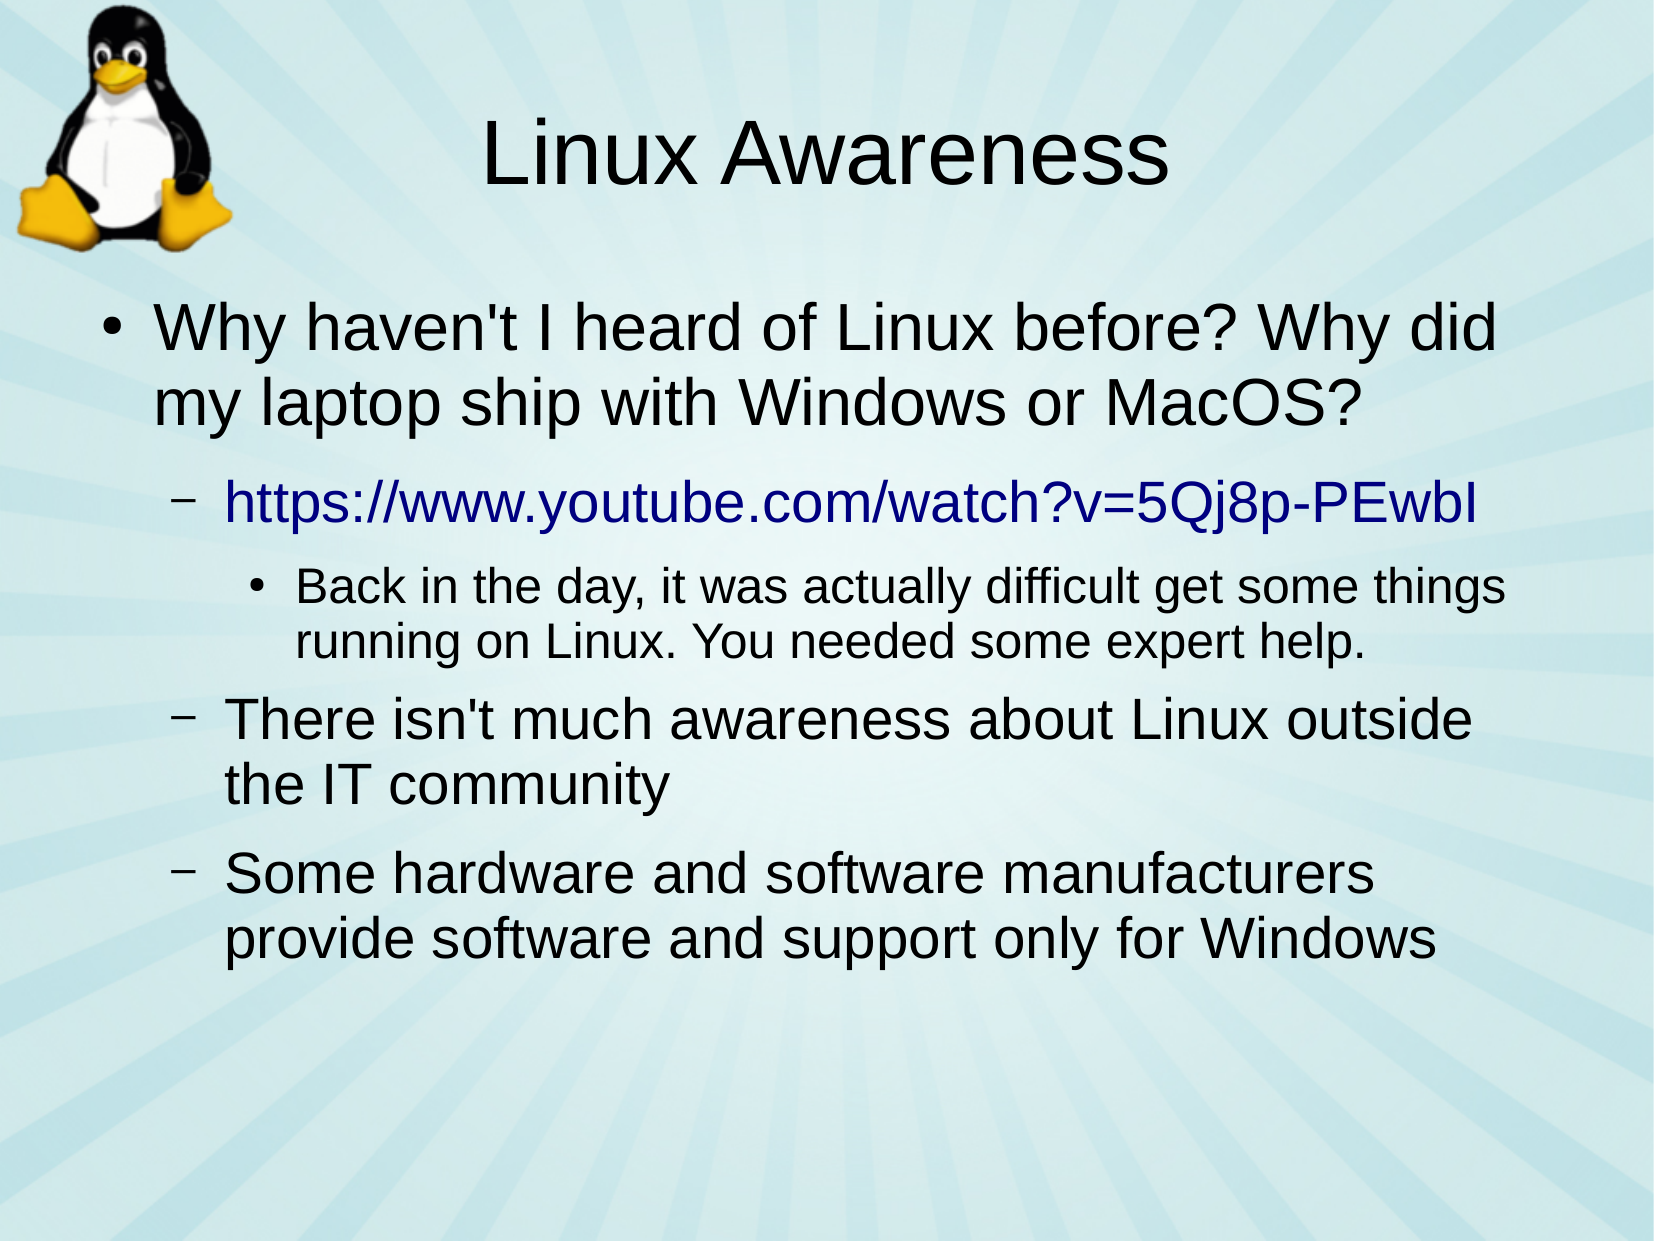

# Linux Awareness
Why haven't I heard of Linux before? Why did my laptop ship with Windows or MacOS?
https://www.youtube.com/watch?v=5Qj8p-PEwbI
Back in the day, it was actually difficult get some things running on Linux. You needed some expert help.
There isn't much awareness about Linux outside the IT community
Some hardware and software manufacturers provide software and support only for Windows